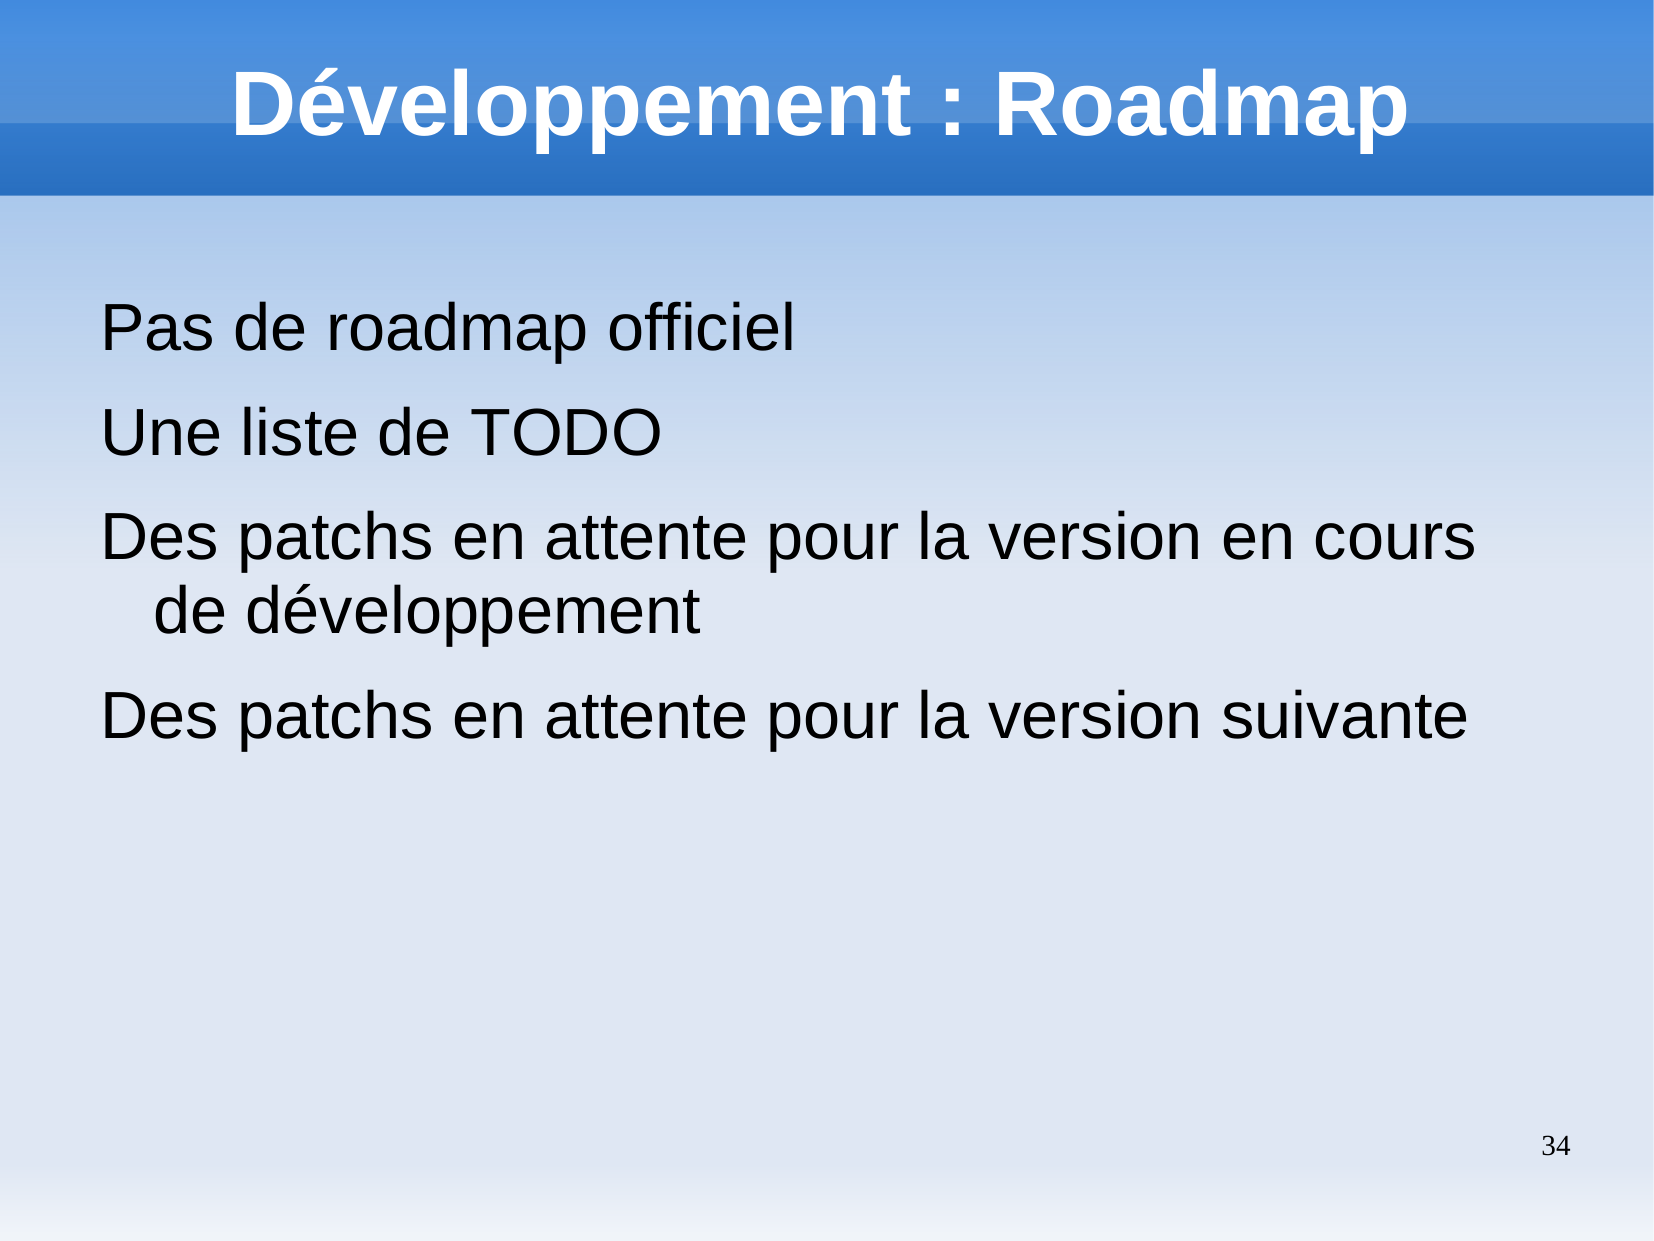

# Développement : Roadmap
Pas de roadmap officiel
Une liste de TODO
Des patchs en attente pour la version en cours de développement
Des patchs en attente pour la version suivante
34